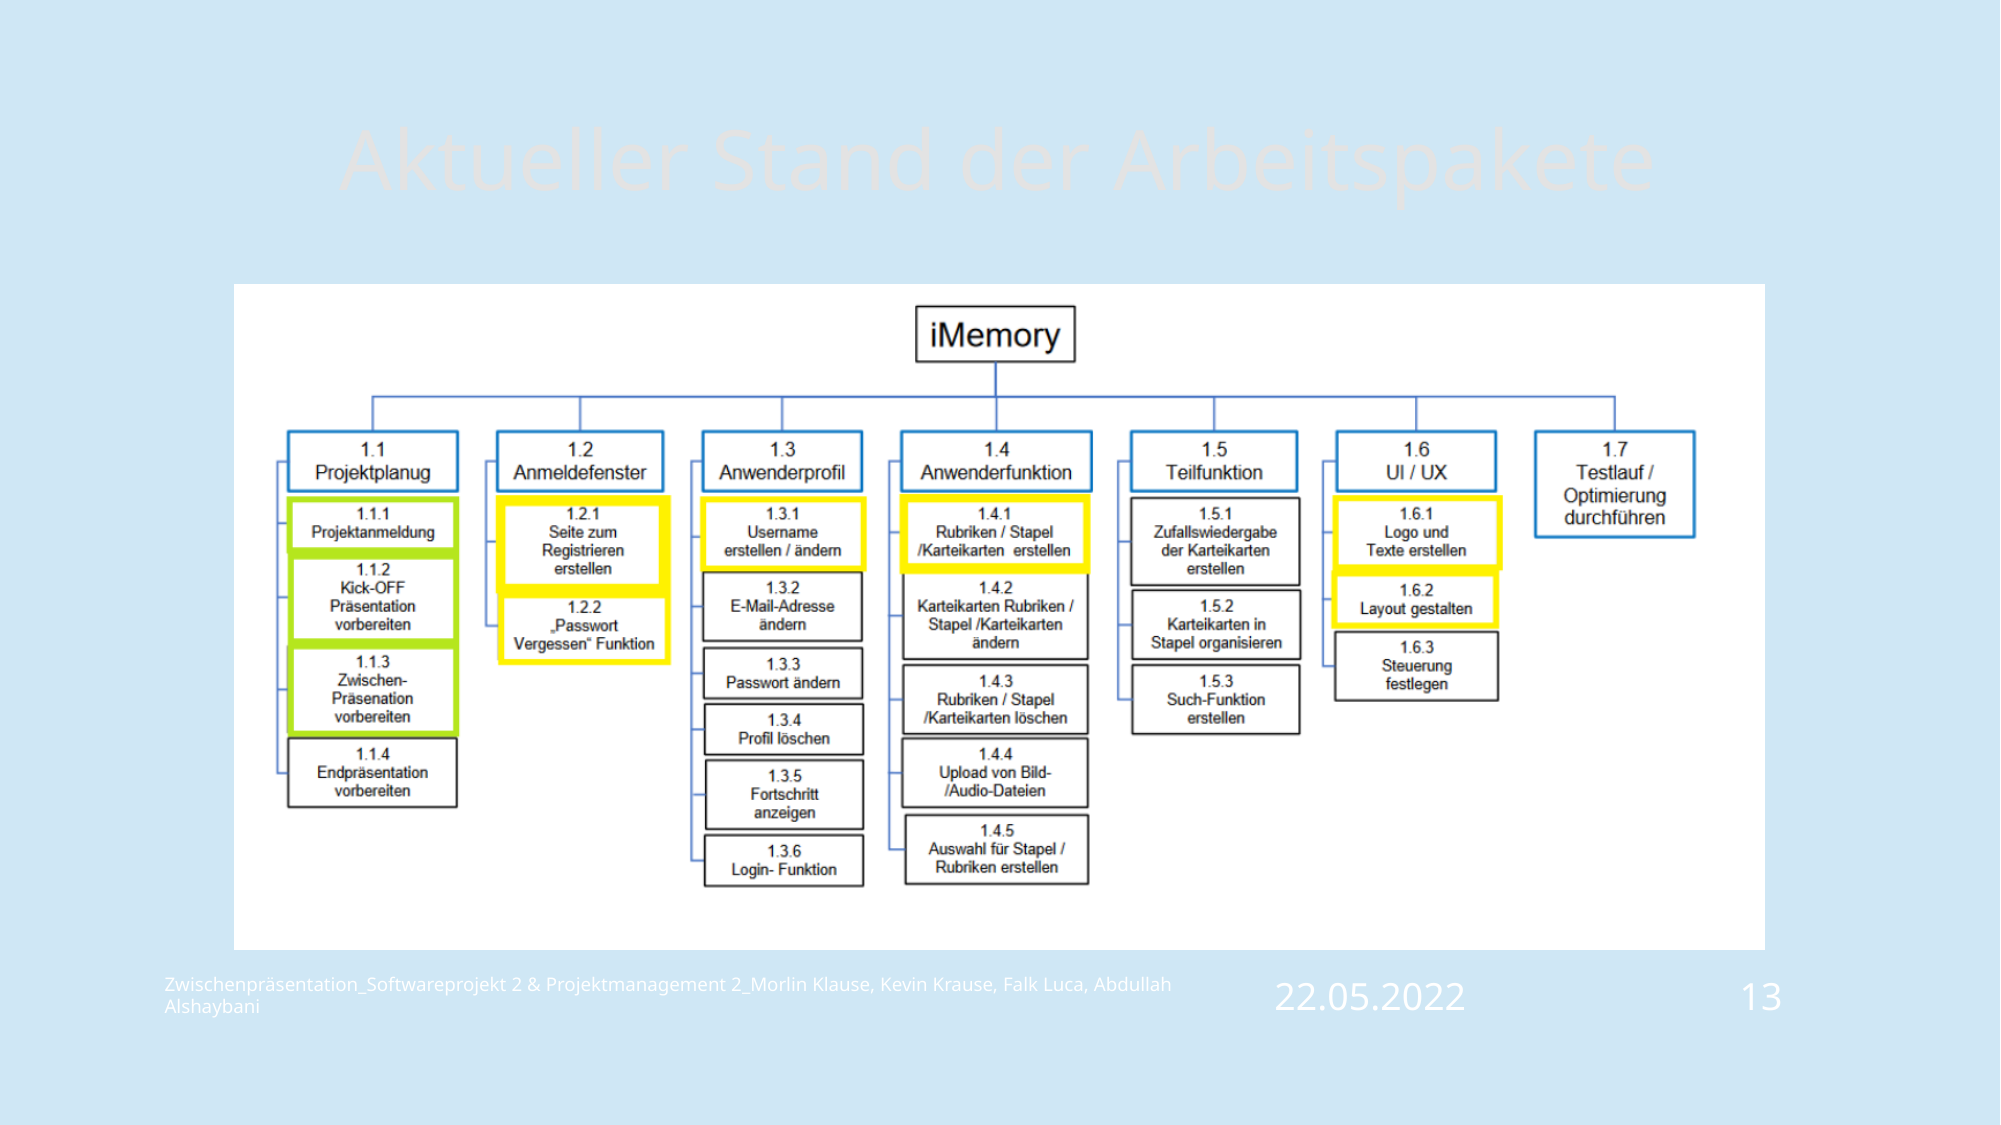

# Aktueller Stand der Arbeitspakete
Zwischenpräsentation_Softwareprojekt 2 & Projektmanagement 2_Morlin Klause, Kevin Krause, Falk Luca, Abdullah Alshaybani
22.05.2022